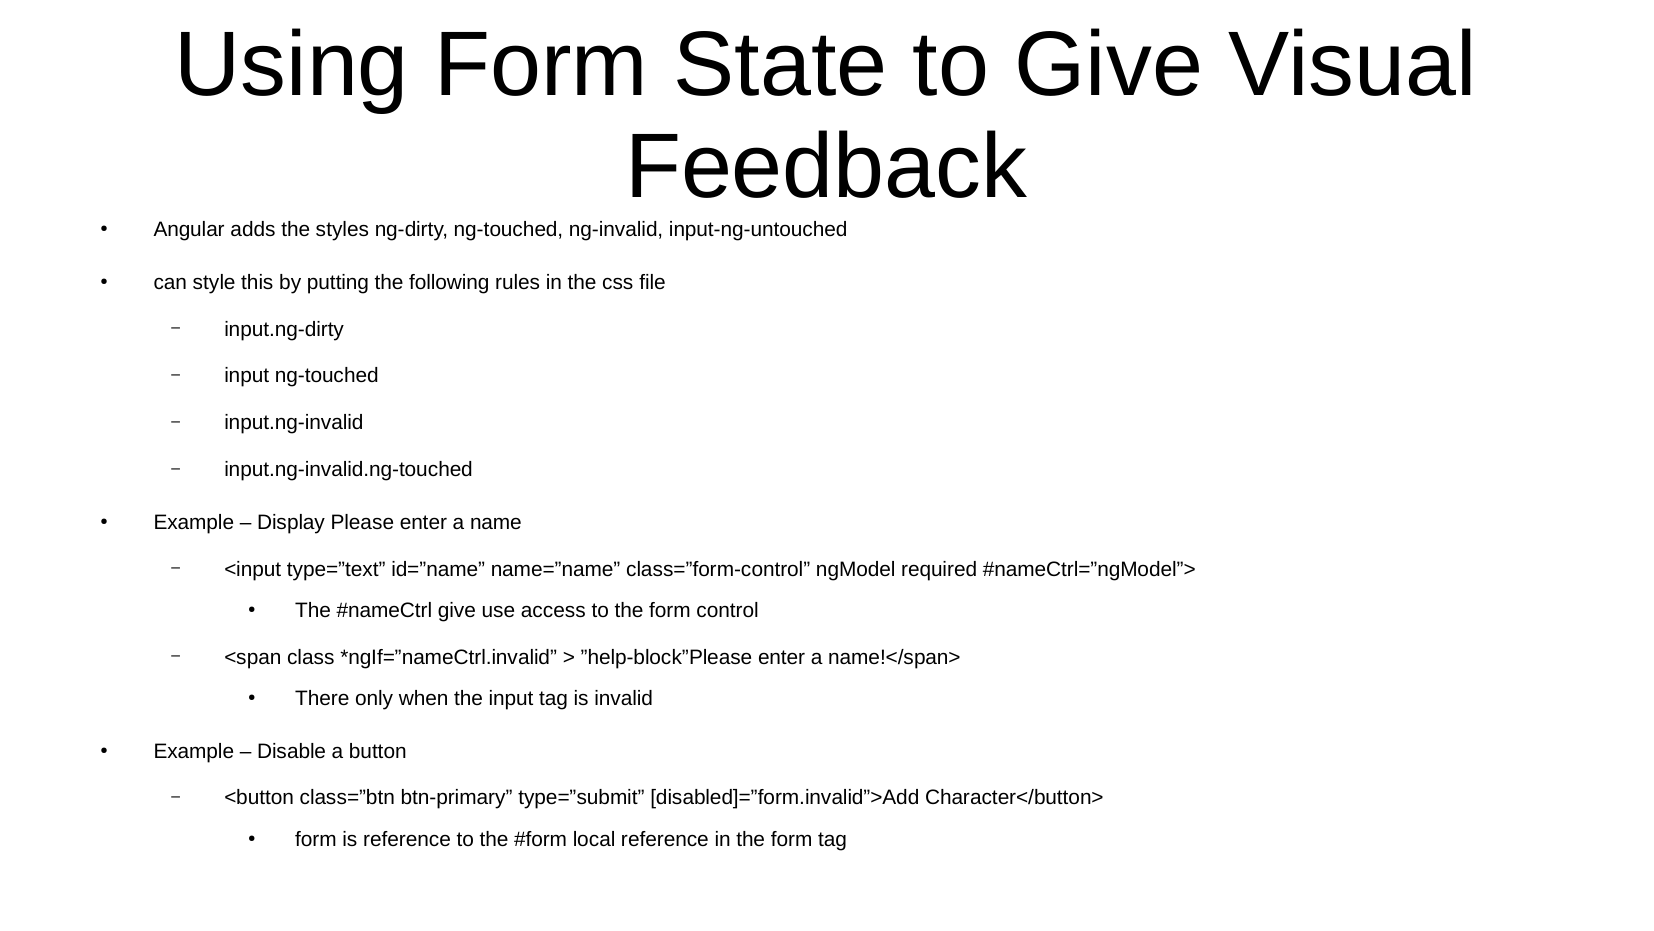

# Using Form State to Give Visual Feedback
Angular adds the styles ng-dirty, ng-touched, ng-invalid, input-ng-untouched
can style this by putting the following rules in the css file
input.ng-dirty
input ng-touched
input.ng-invalid
input.ng-invalid.ng-touched
Example – Display Please enter a name
<input type=”text” id=”name” name=”name” class=”form-control” ngModel required #nameCtrl=”ngModel”>
The #nameCtrl give use access to the form control
<span class *ngIf=”nameCtrl.invalid” > ”help-block”Please enter a name!</span>
There only when the input tag is invalid
Example – Disable a button
<button class=”btn btn-primary” type=”submit” [disabled]=”form.invalid”>Add Character</button>
form is reference to the #form local reference in the form tag